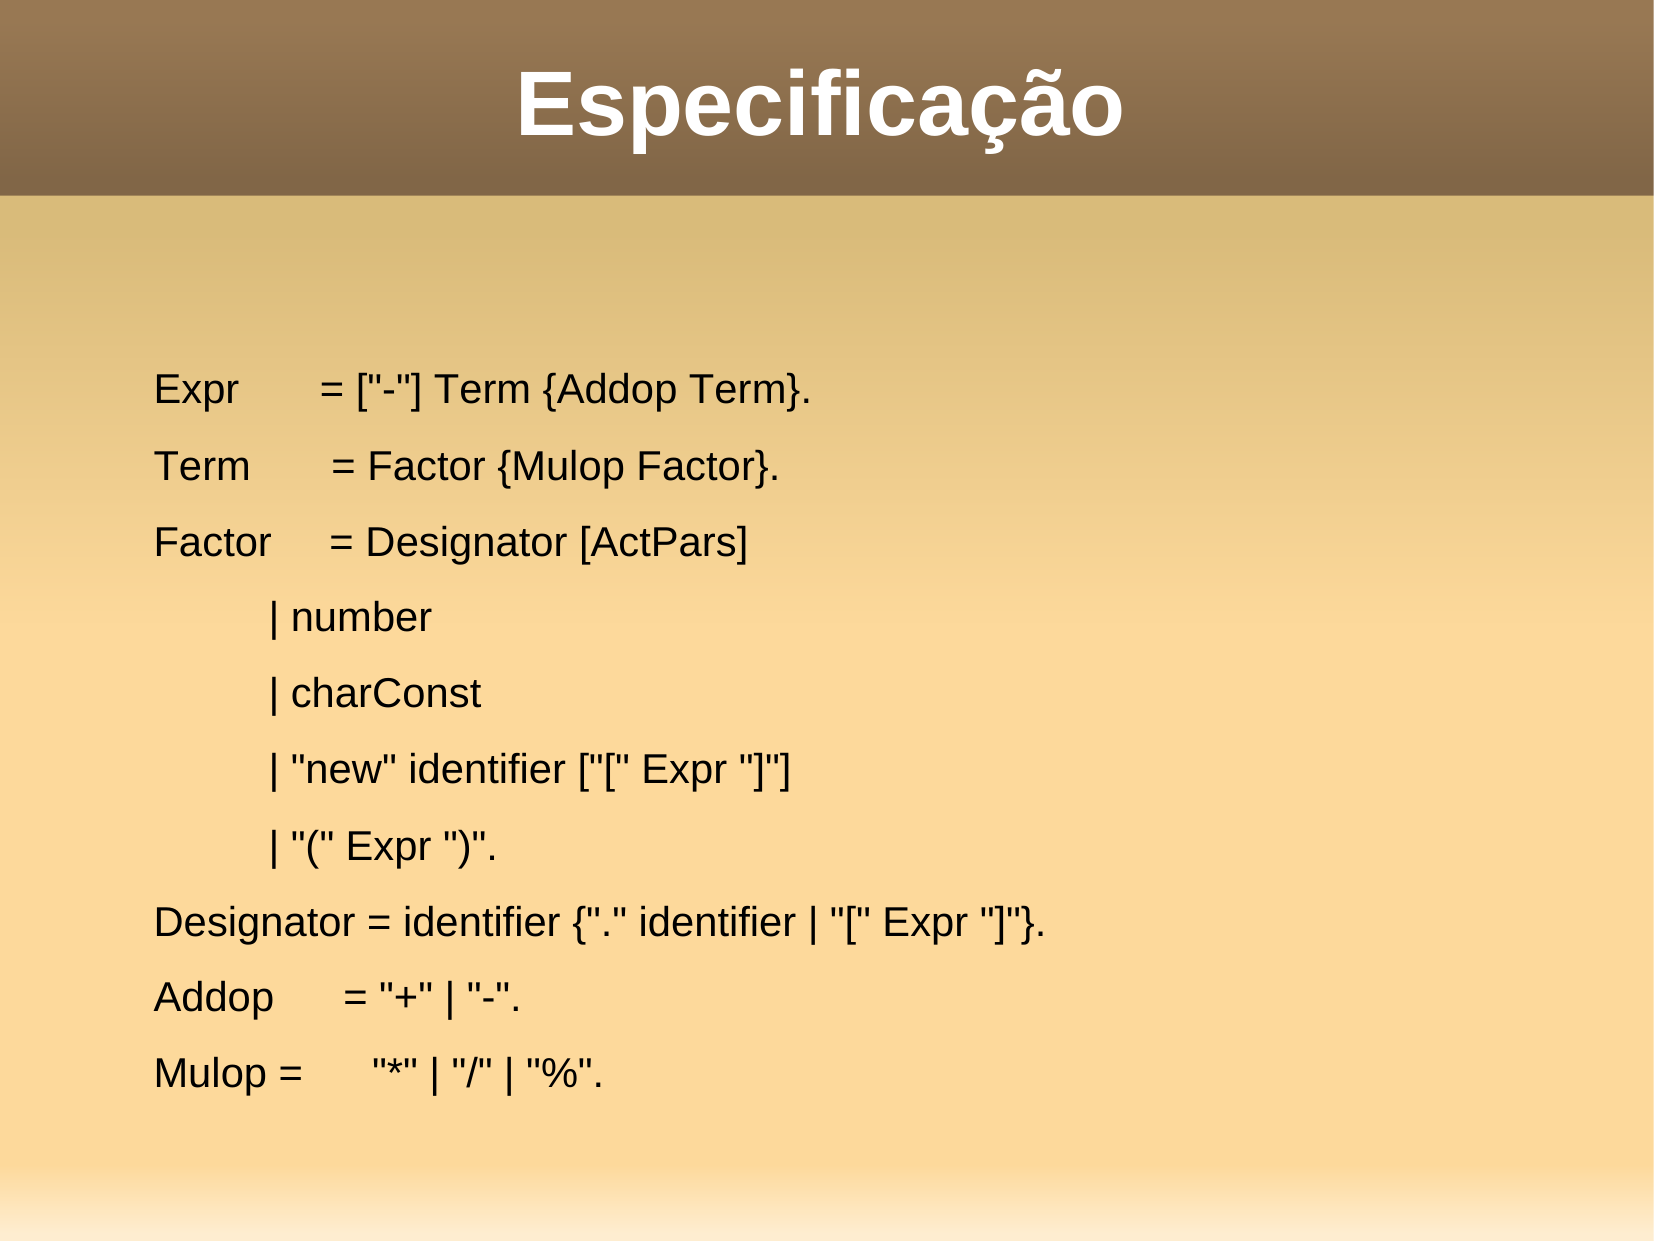

# Especificação
Expr = ["-"] Term {Addop Term}.
Term = Factor {Mulop Factor}.
Factor = Designator [ActPars]
 | number
 | charConst
 | "new" identifier ["[" Expr "]"]
 | "(" Expr ")".
Designator = identifier {"." identifier | "[" Expr "]"}.
Addop = "+" | "-".
Mulop = "*" | "/" | "%".